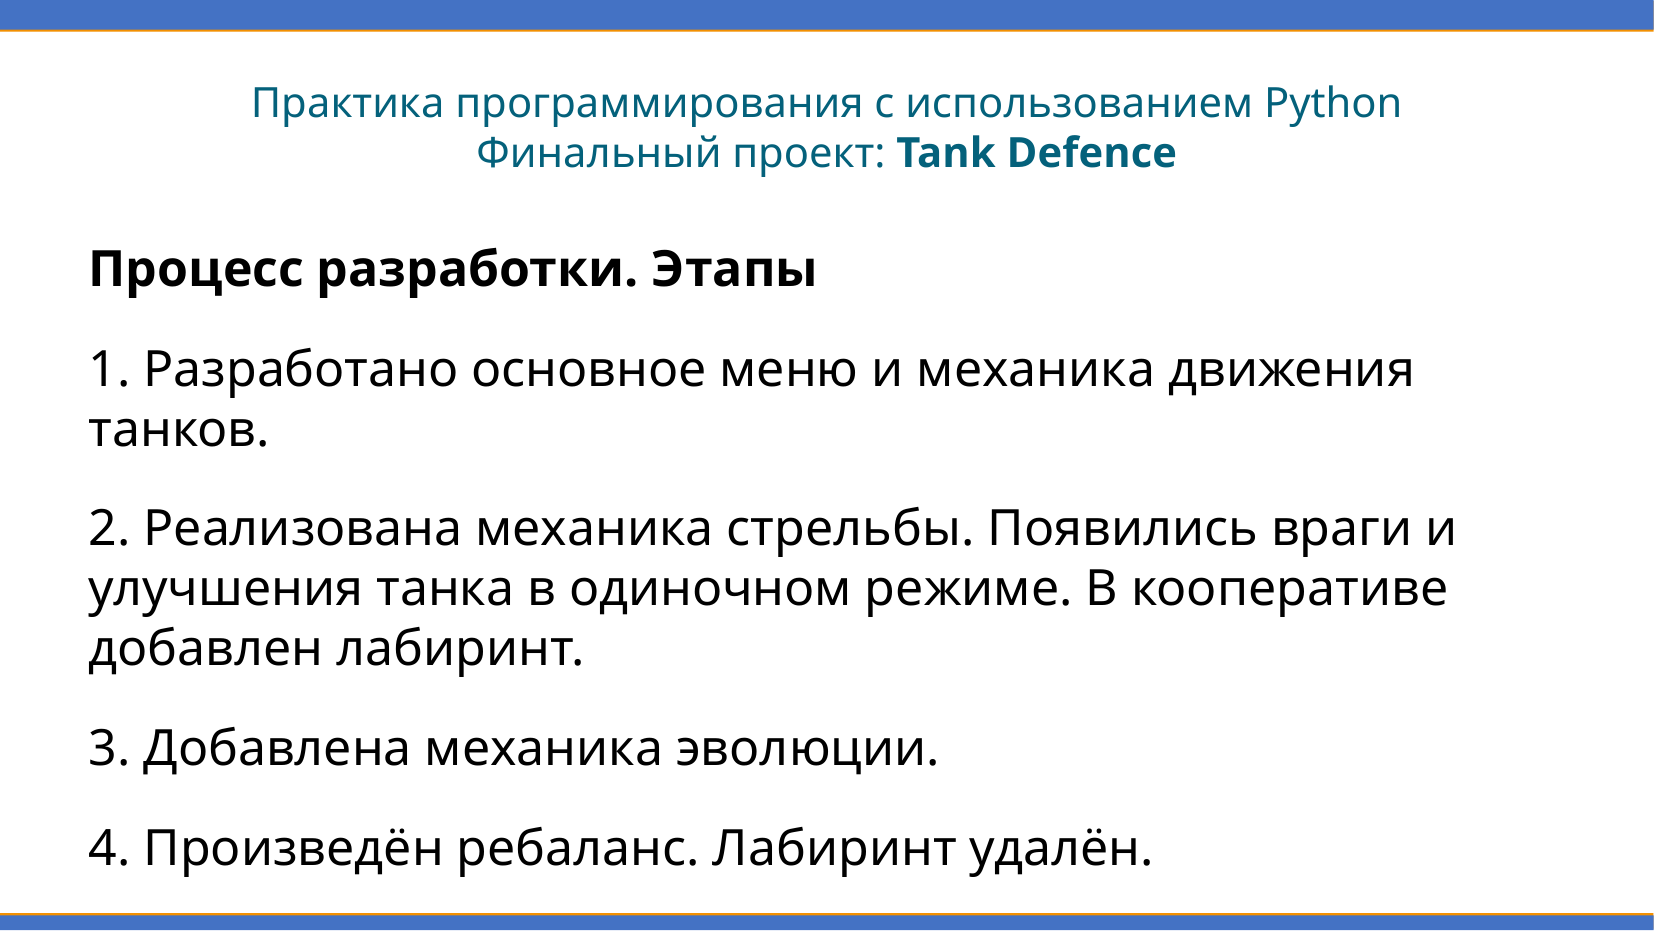

# Практика программирования с использованием Python Финальный проект: Tank Defence
Процесс разработки. Этапы
1. Разработано основное меню и механика движения танков.
2. Реализована механика стрельбы. Появились враги и улучшения танка в одиночном режиме. В кооперативе добавлен лабиринт.
3. Добавлена механика эволюции.
4. Произведён ребаланс. Лабиринт удалён.